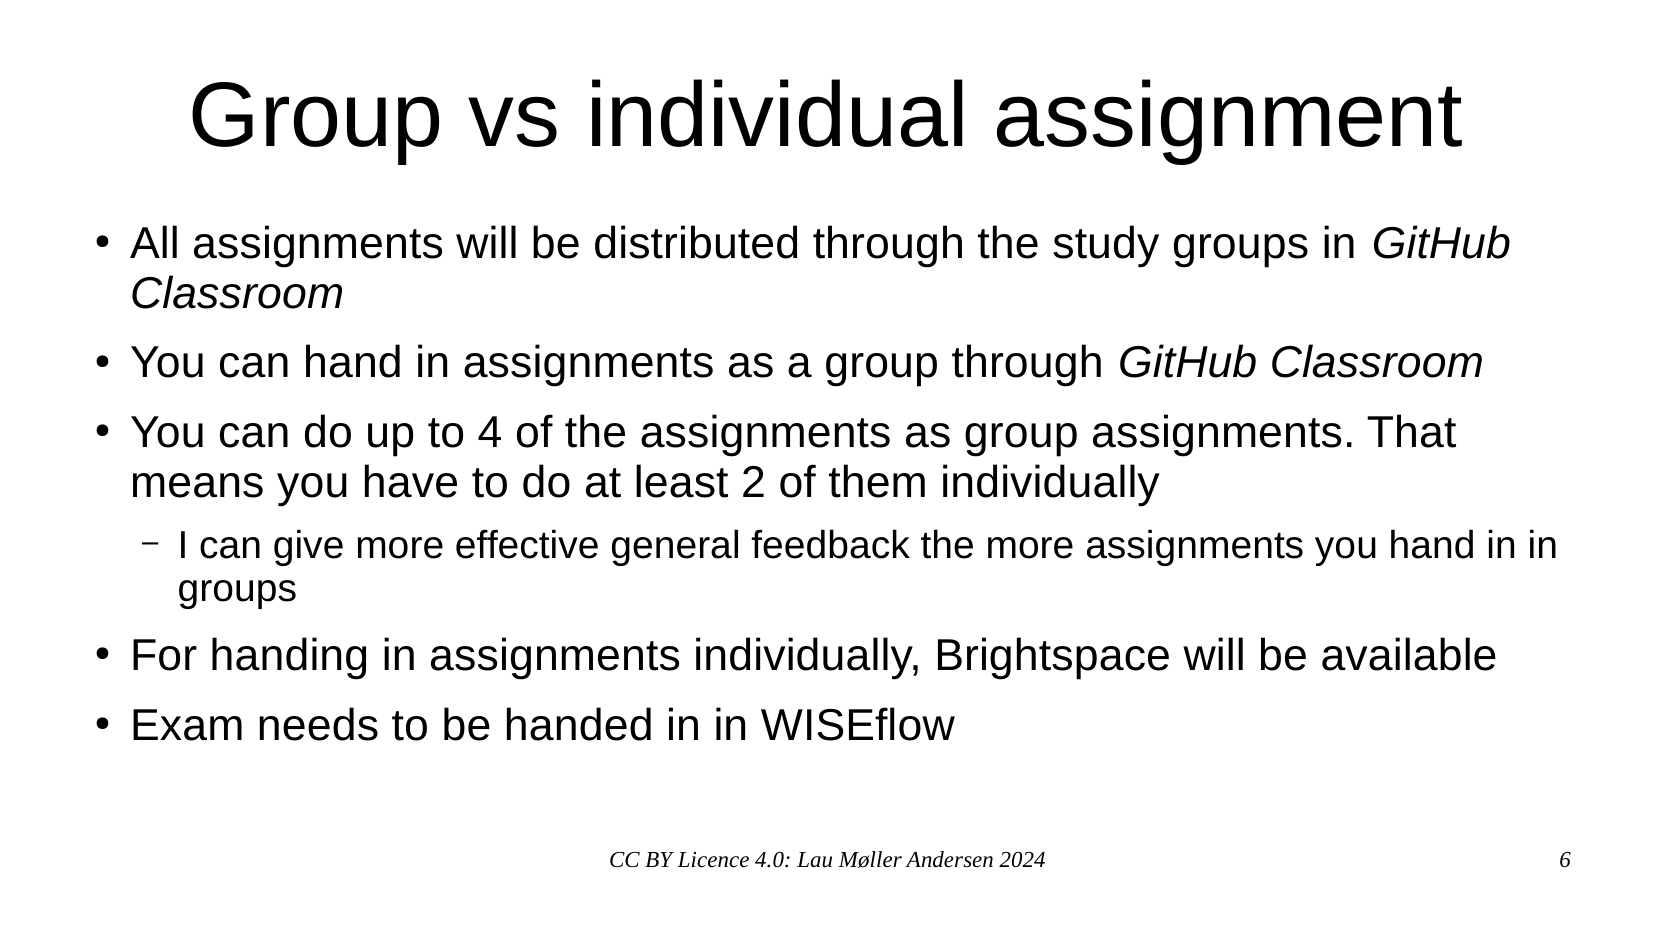

# Group vs individual assignment
All assignments will be distributed through the study groups in GitHub Classroom
You can hand in assignments as a group through GitHub Classroom
You can do up to 4 of the assignments as group assignments. That means you have to do at least 2 of them individually
I can give more effective general feedback the more assignments you hand in in groups
For handing in assignments individually, Brightspace will be available
Exam needs to be handed in in WISEflow
CC BY Licence 4.0: Lau Møller Andersen 2024
6